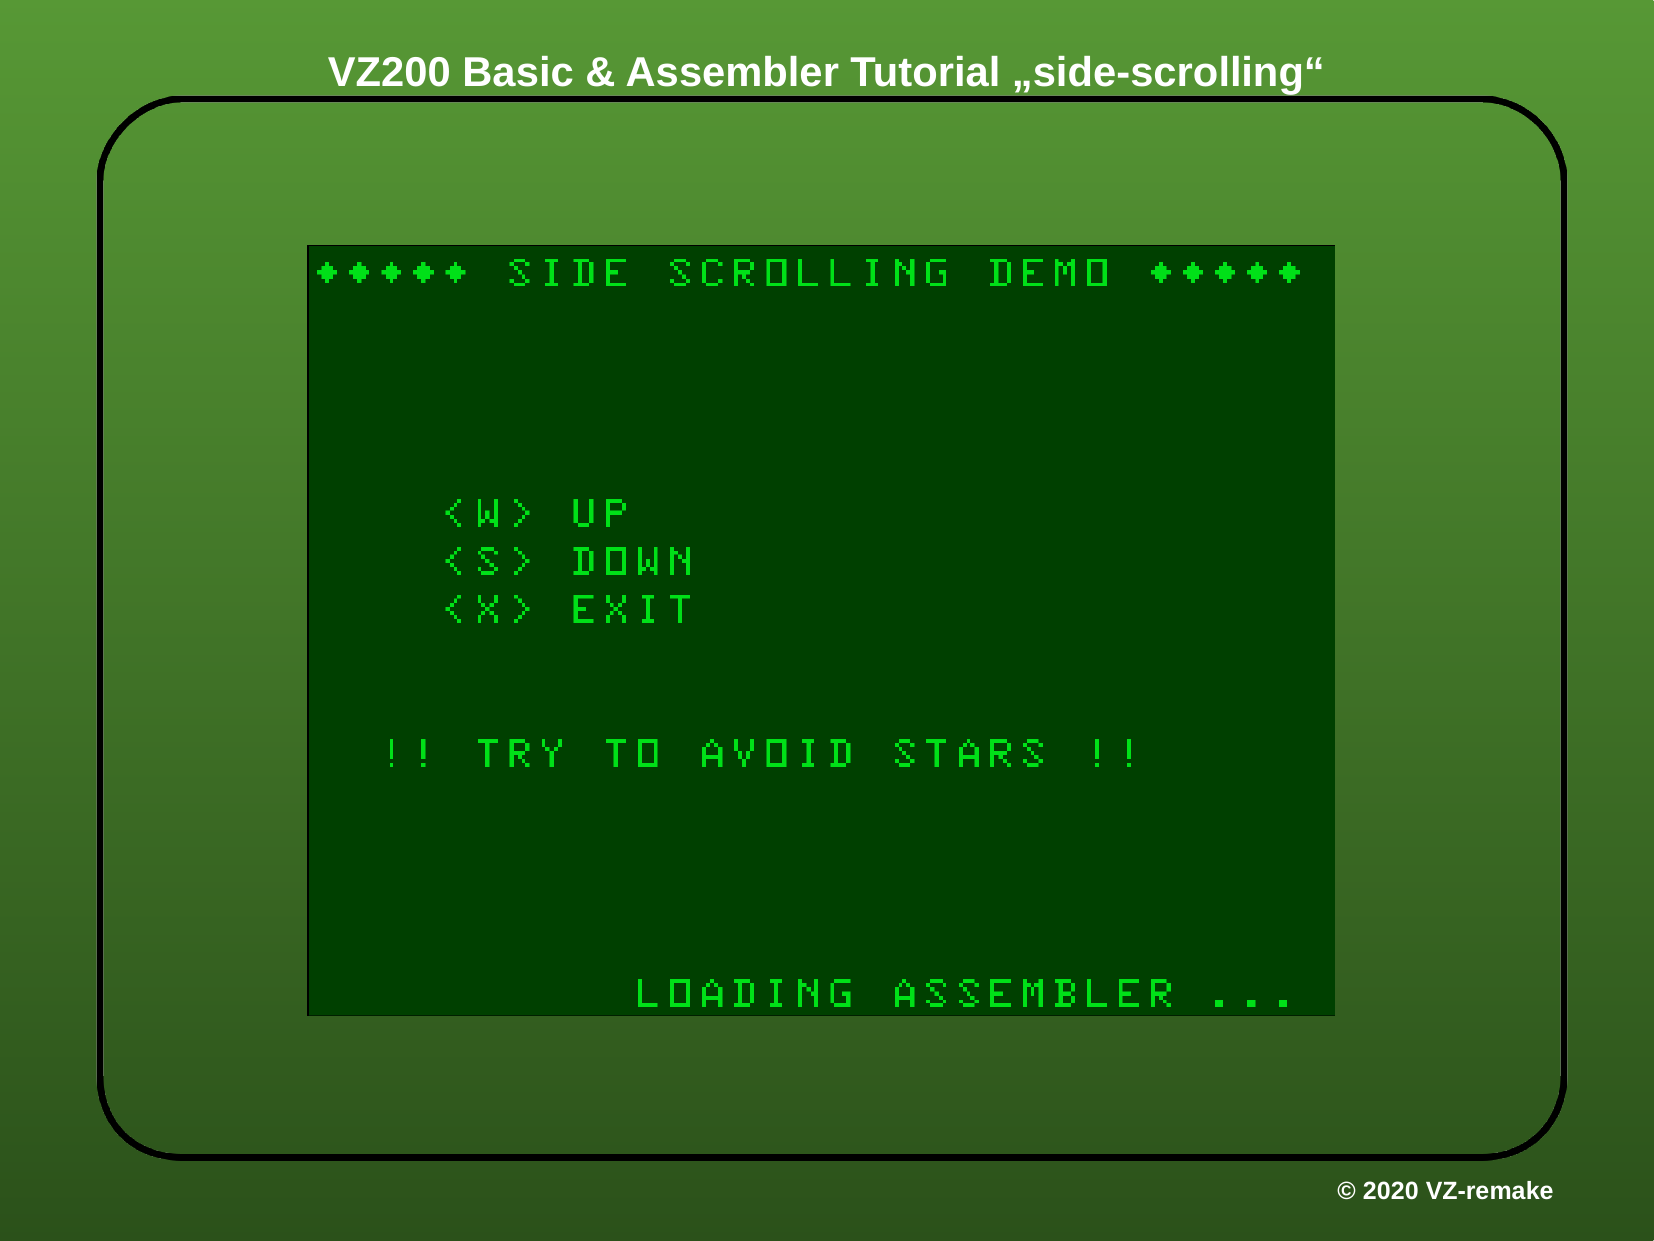

# VZ200 Basic & Assembler Tutorial „side-scrolling“